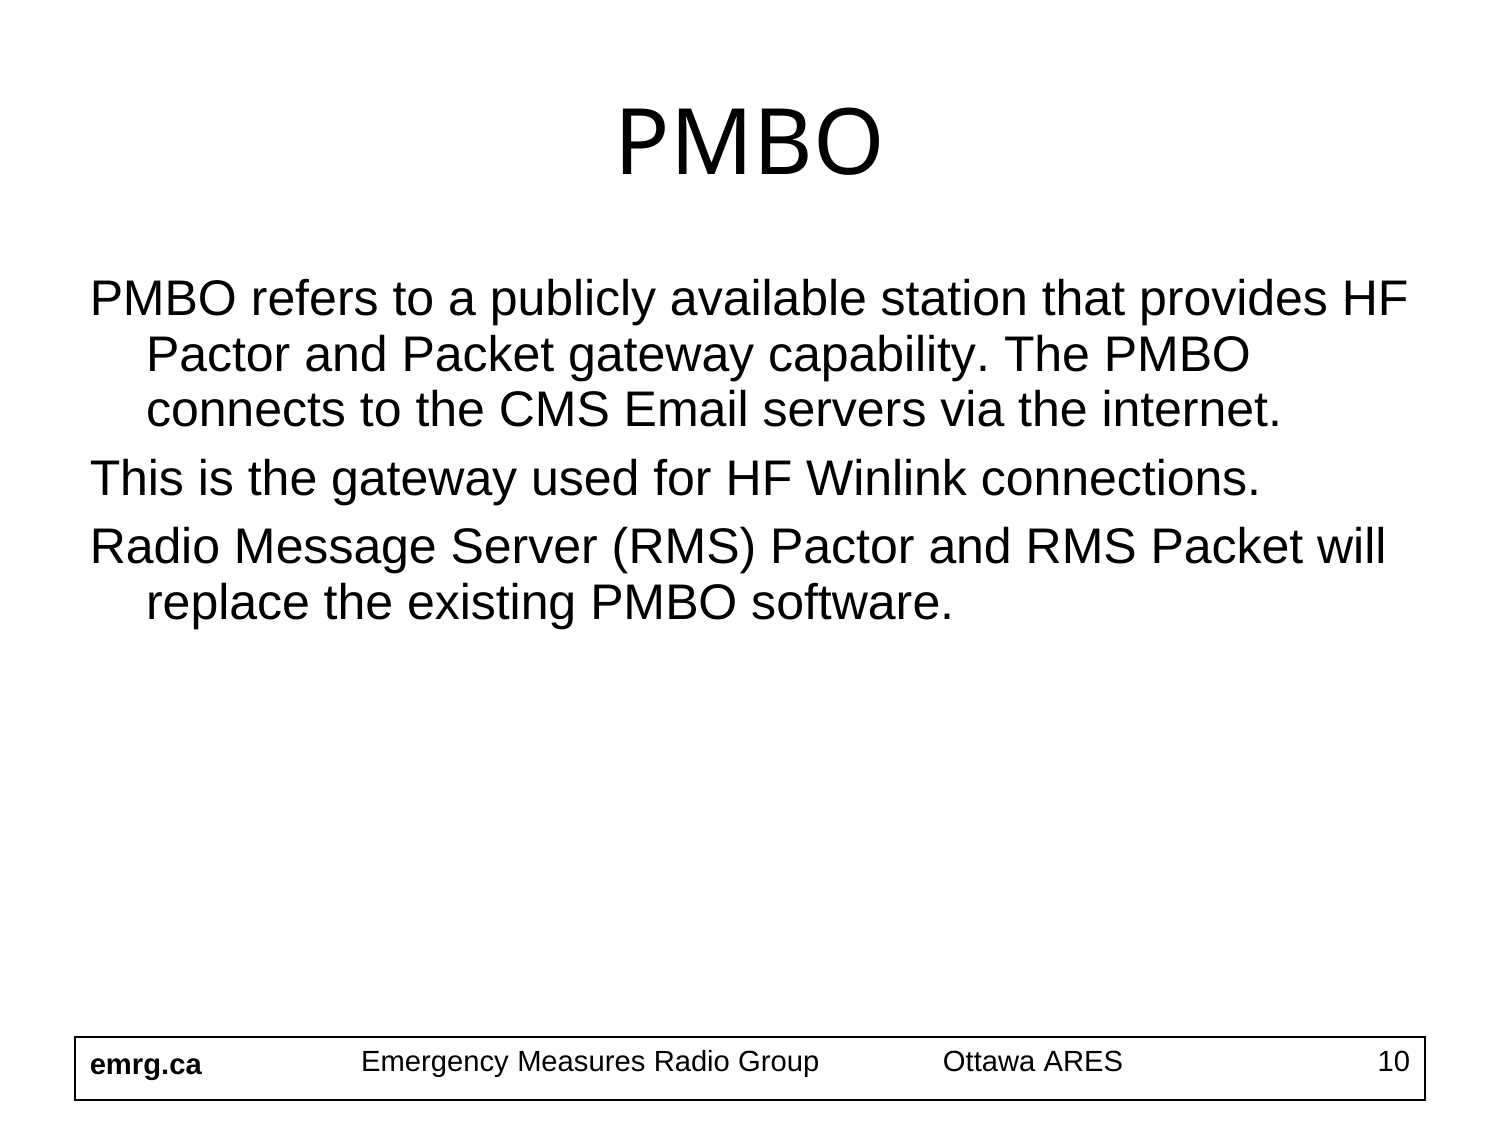

# PMBO
PMBO refers to a publicly available station that provides HF Pactor and Packet gateway capability. The PMBO connects to the CMS Email servers via the internet.
This is the gateway used for HF Winlink connections.
Radio Message Server (RMS) Pactor and RMS Packet will replace the existing PMBO software.
Emergency Measures Radio Group Ottawa ARES
10